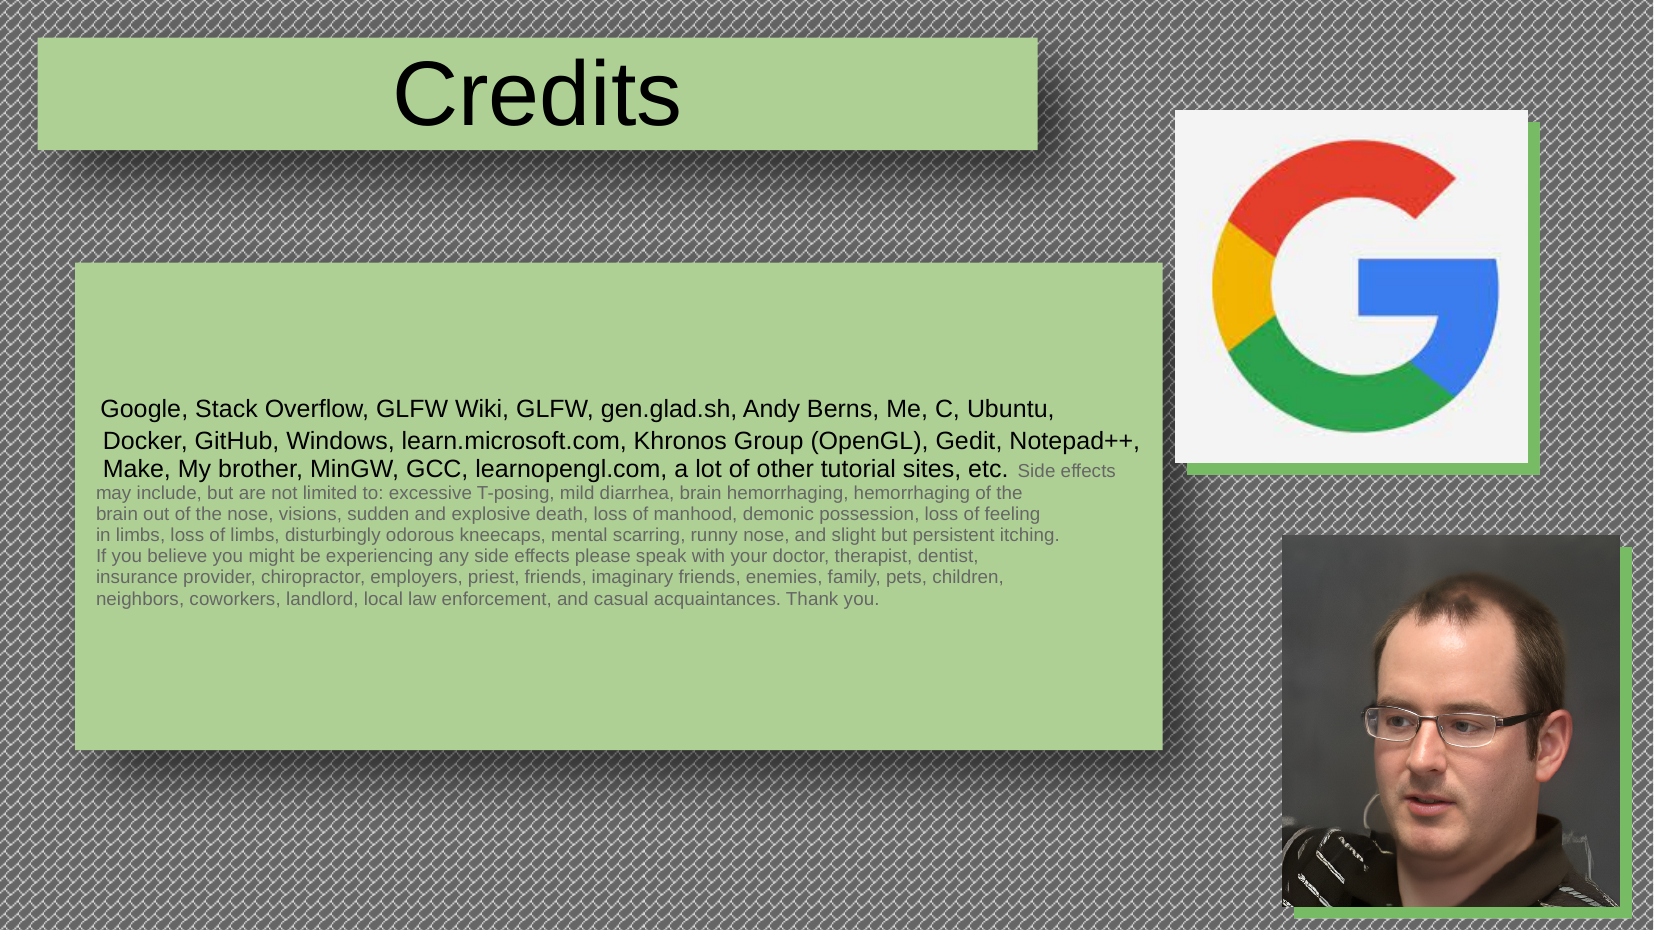

# Credits
 Google, Stack Overflow, GLFW Wiki, GLFW, gen.glad.sh, Andy Berns, Me, C, Ubuntu,
 Docker, GitHub, Windows, learn.microsoft.com, Khronos Group (OpenGL), Gedit, Notepad++,
 Make, My brother, MinGW, GCC, learnopengl.com, a lot of other tutorial sites, etc. Side effects
 may include, but are not limited to: excessive T-posing, mild diarrhea, brain hemorrhaging, hemorrhaging of the
 brain out of the nose, visions, sudden and explosive death, loss of manhood, demonic possession, loss of feeling
 in limbs, loss of limbs, disturbingly odorous kneecaps, mental scarring, runny nose, and slight but persistent itching.
 If you believe you might be experiencing any side effects please speak with your doctor, therapist, dentist,
 insurance provider, chiropractor, employers, priest, friends, imaginary friends, enemies, family, pets, children,
 neighbors, coworkers, landlord, local law enforcement, and casual acquaintances. Thank you.